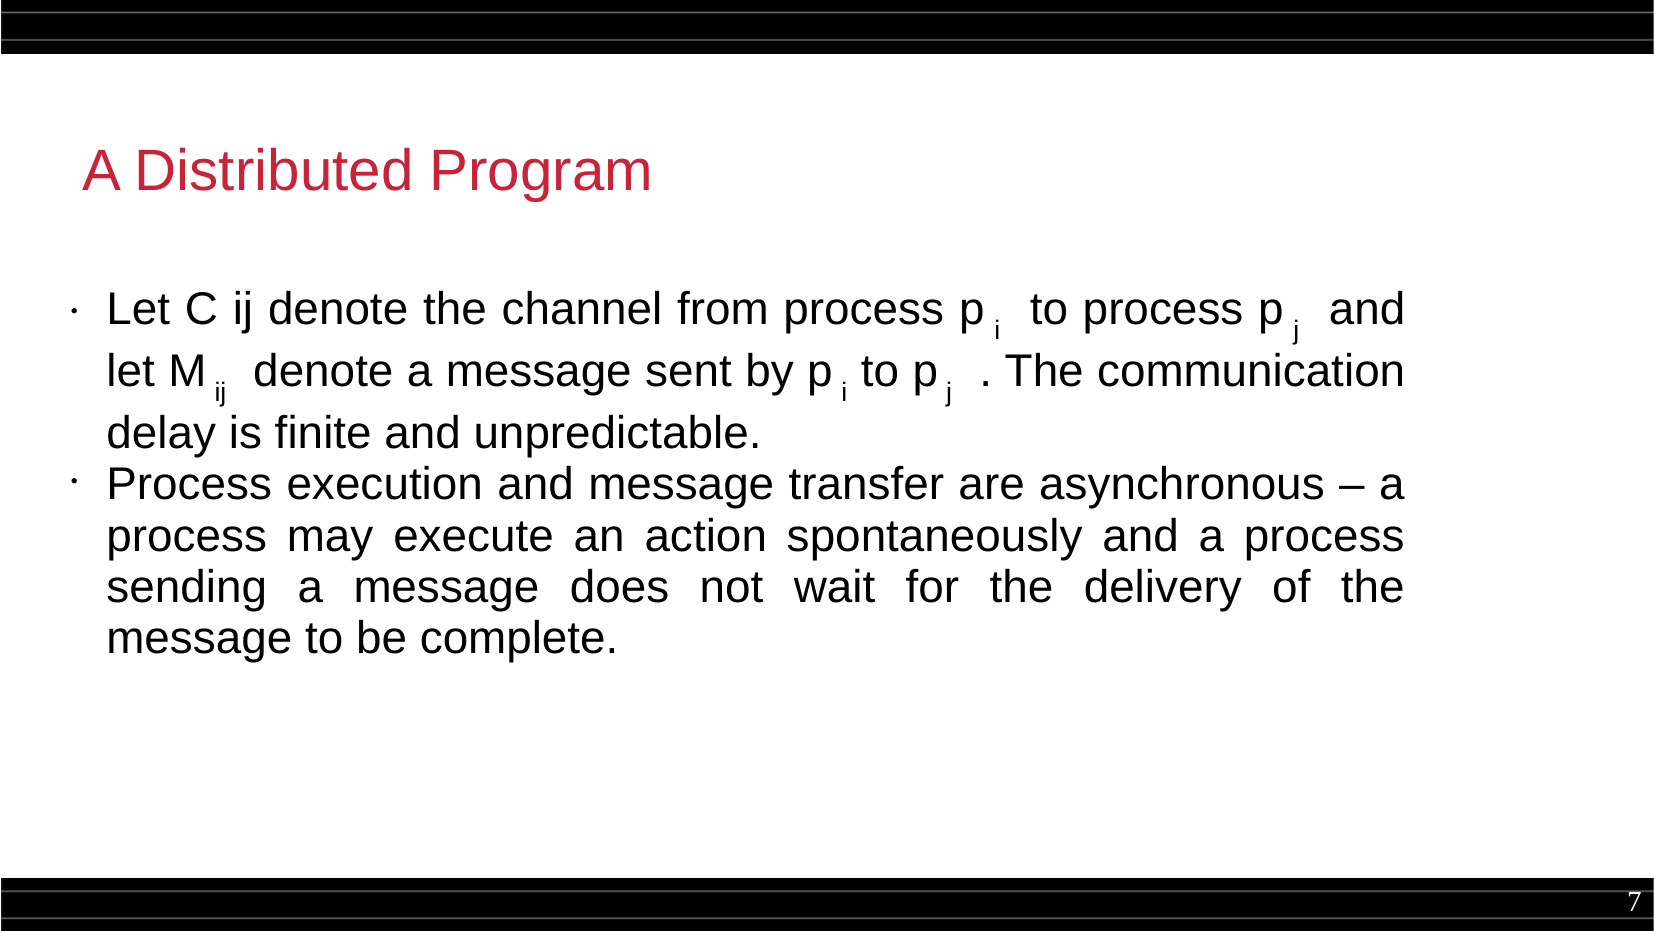

# A Distributed Program
Let C ij denote the channel from process p i to process p j and let M ij denote a message sent by p i to p j . The communication delay is finite and unpredictable.
Process execution and message transfer are asynchronous – a process may execute an action spontaneously and a process sending a message does not wait for the delivery of the message to be complete.